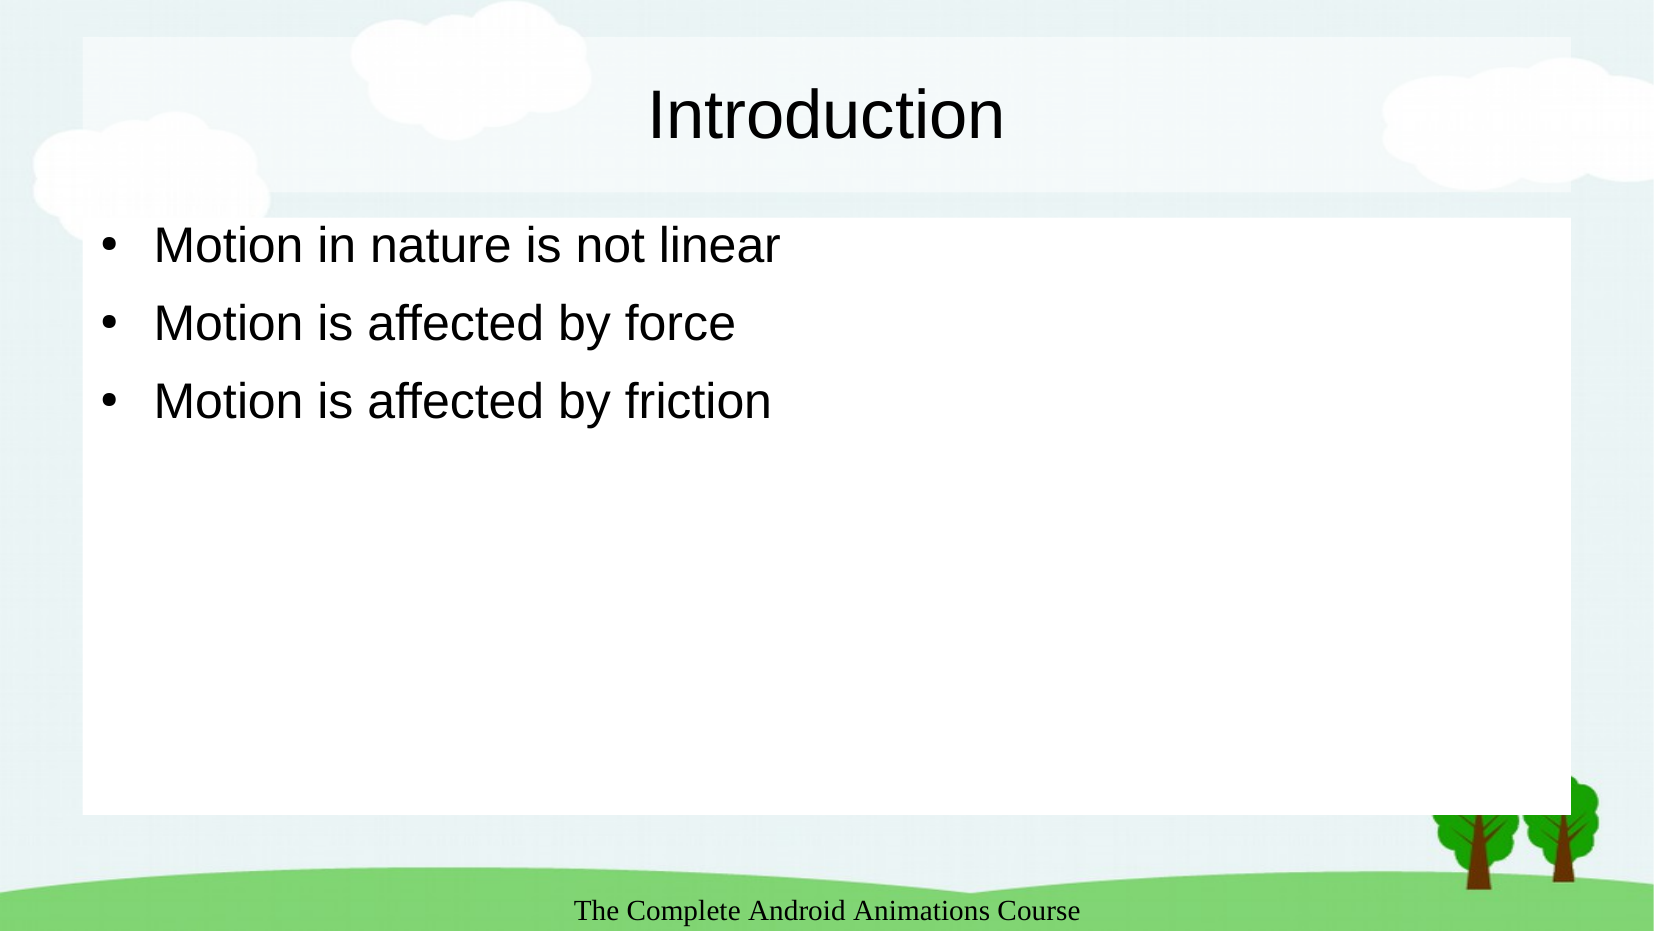

# Introduction
Motion in nature is not linear
Motion is affected by force
Motion is affected by friction
The Complete Android Animations Course